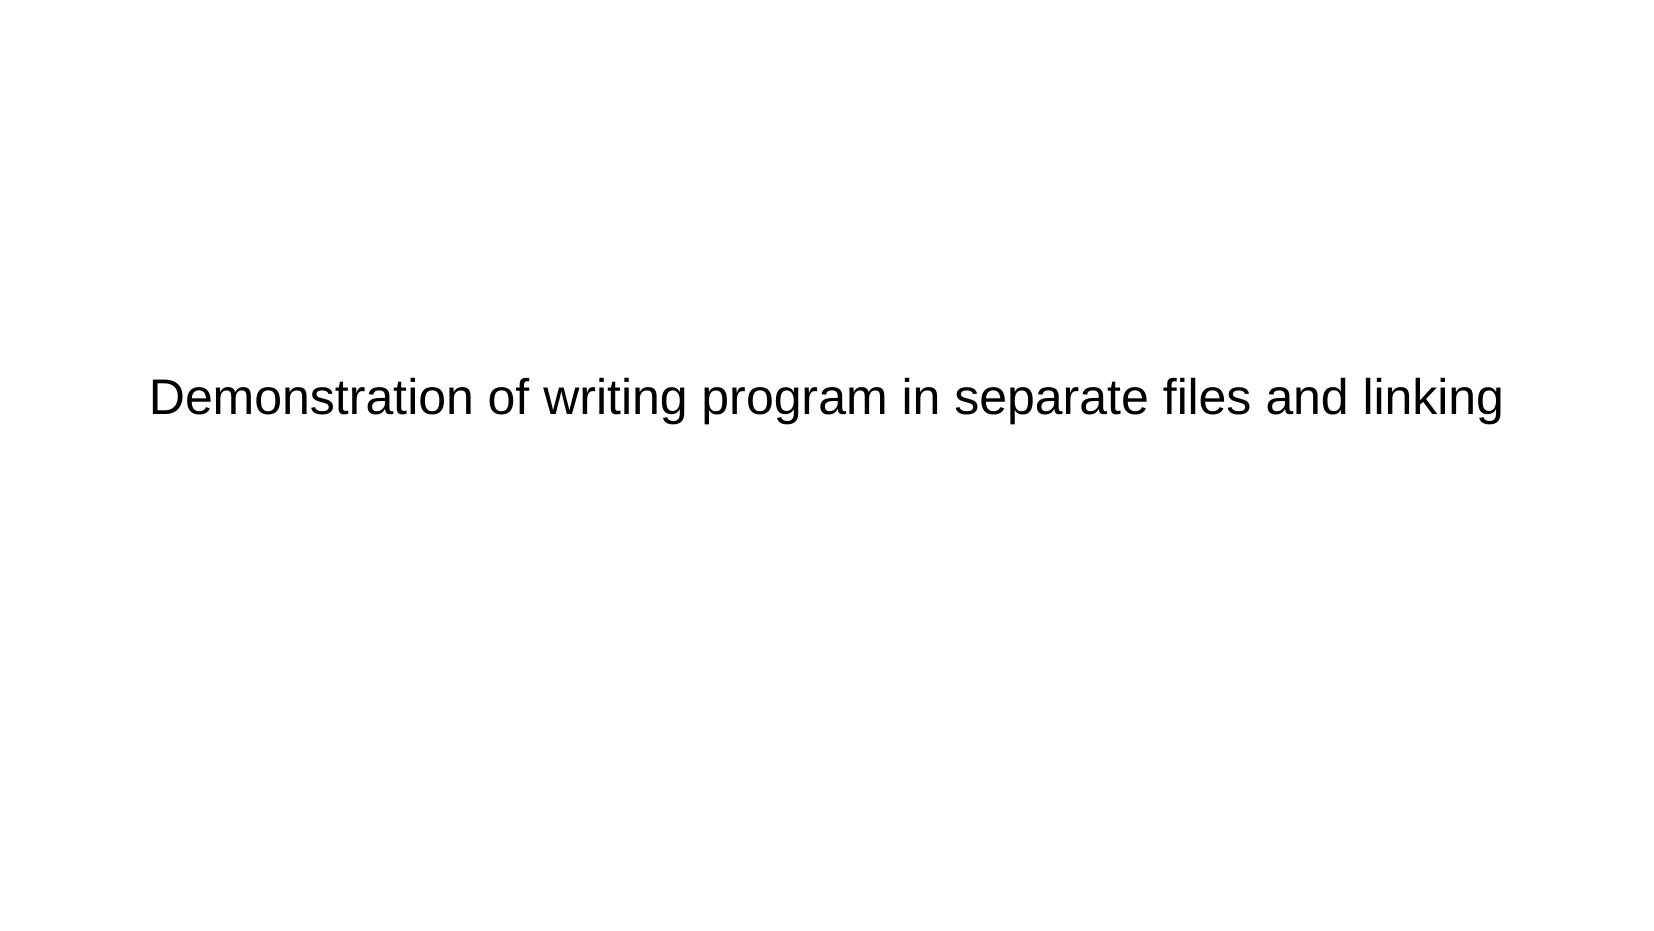

Demonstration of writing program in separate files and linking